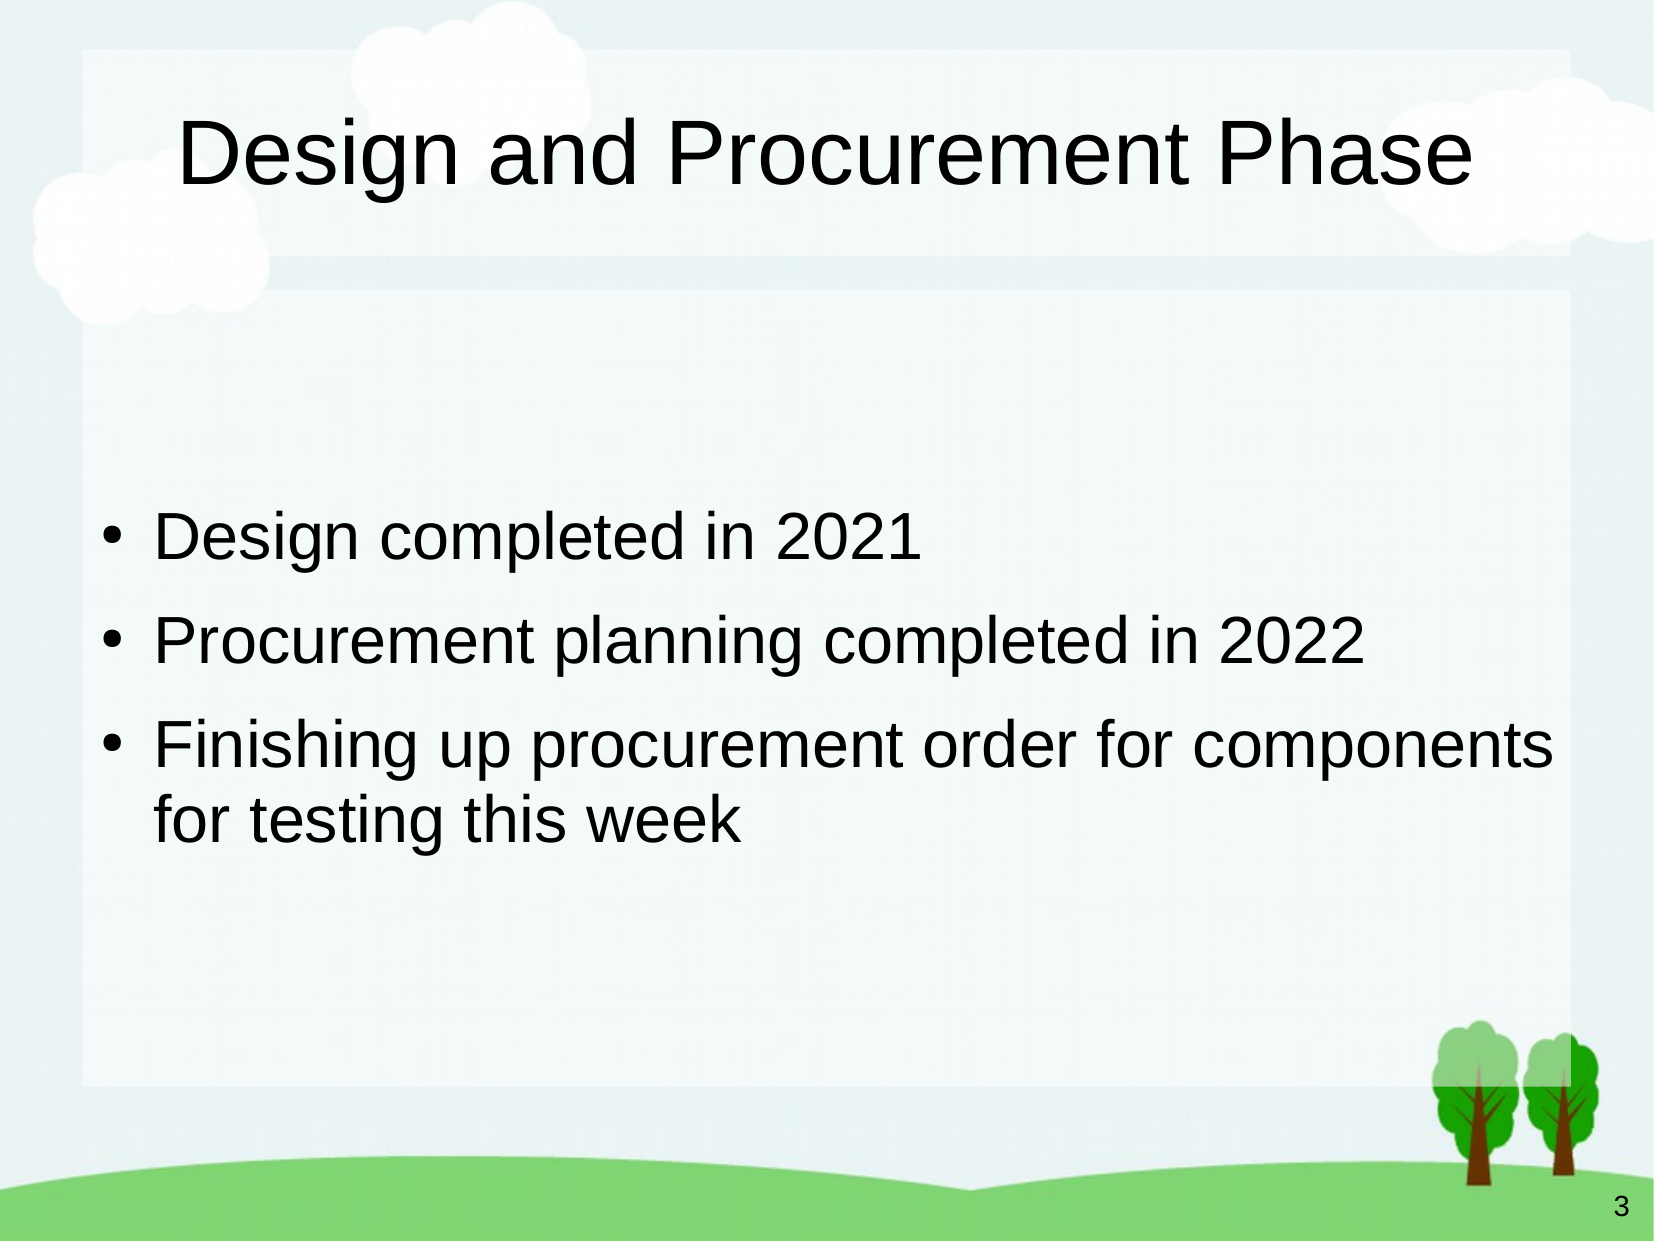

# Design and Procurement Phase
Design completed in 2021
Procurement planning completed in 2022
Finishing up procurement order for components for testing this week
3